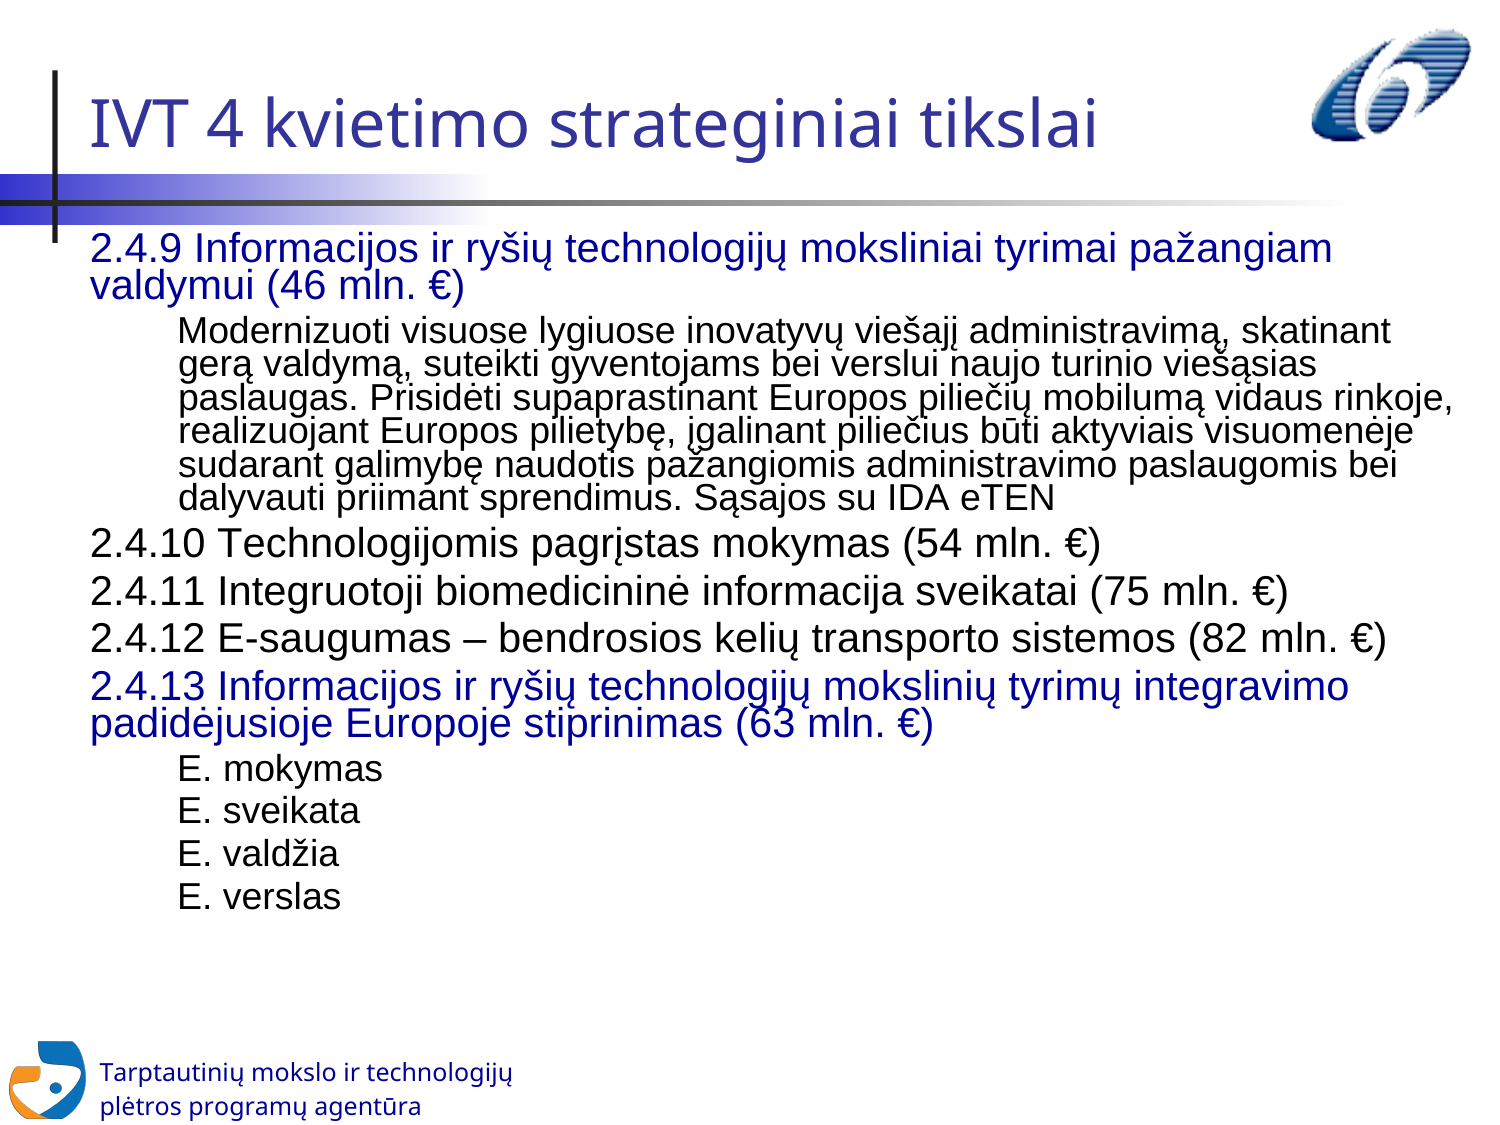

# IVT 4 kvietimo strateginiai tikslai
2.4.9 Informacijos ir ryšių technologijų moksliniai tyrimai pažangiam valdymui (46 mln. €)
Modernizuoti visuose lygiuose inovatyvų viešajį administravimą, skatinant gerą valdymą, suteikti gyventojams bei verslui naujo turinio viešąsias paslaugas. Prisidėti supaprastinant Europos piliečių mobilumą vidaus rinkoje, realizuojant Europos pilietybę, įgalinant piliečius būti aktyviais visuomenėje sudarant galimybę naudotis pažangiomis administravimo paslaugomis bei dalyvauti priimant sprendimus. Sąsajos su IDA eTEN
2.4.10 Technologijomis pagrįstas mokymas (54 mln. €)
2.4.11 Integruotoji biomedicininė informacija sveikatai (75 mln. €)
2.4.12 E-saugumas – bendrosios kelių transporto sistemos (82 mln. €)
2.4.13 Informacijos ir ryšių technologijų mokslinių tyrimų integravimo padidėjusioje Europoje stiprinimas (63 mln. €)
E. mokymas
E. sveikata
E. valdžia
E. verslas